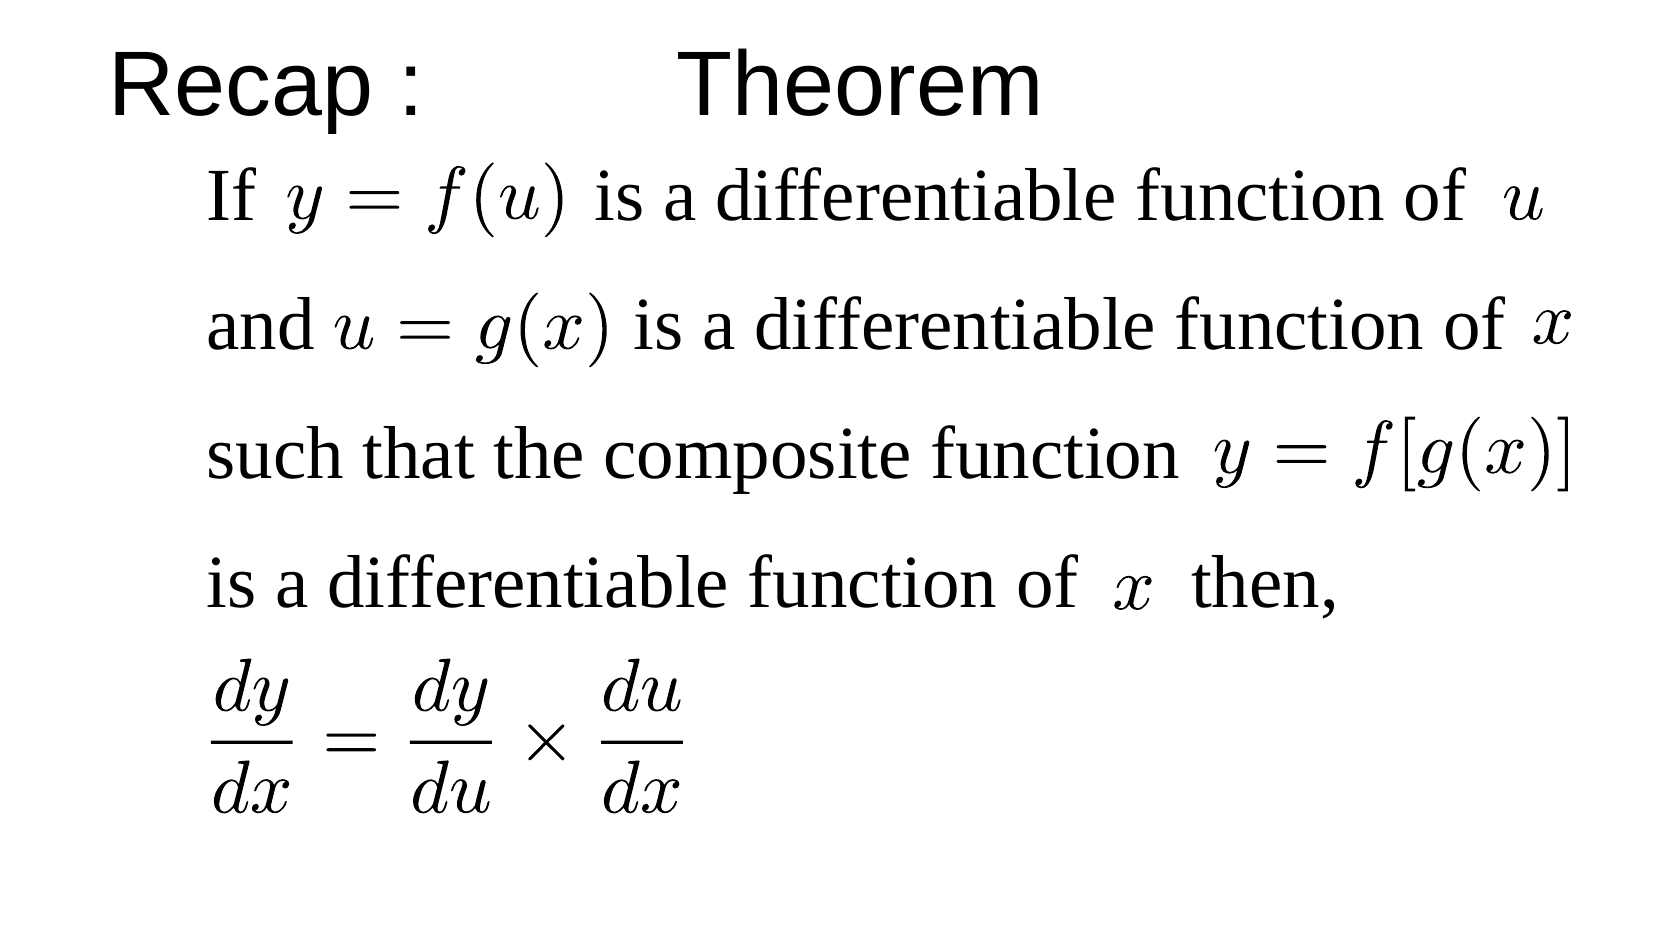

# Recap : Theorem
		If					 is a differentiable function of
		and is a differentiable function of
		such that the composite function
		is a differentiable function of then,